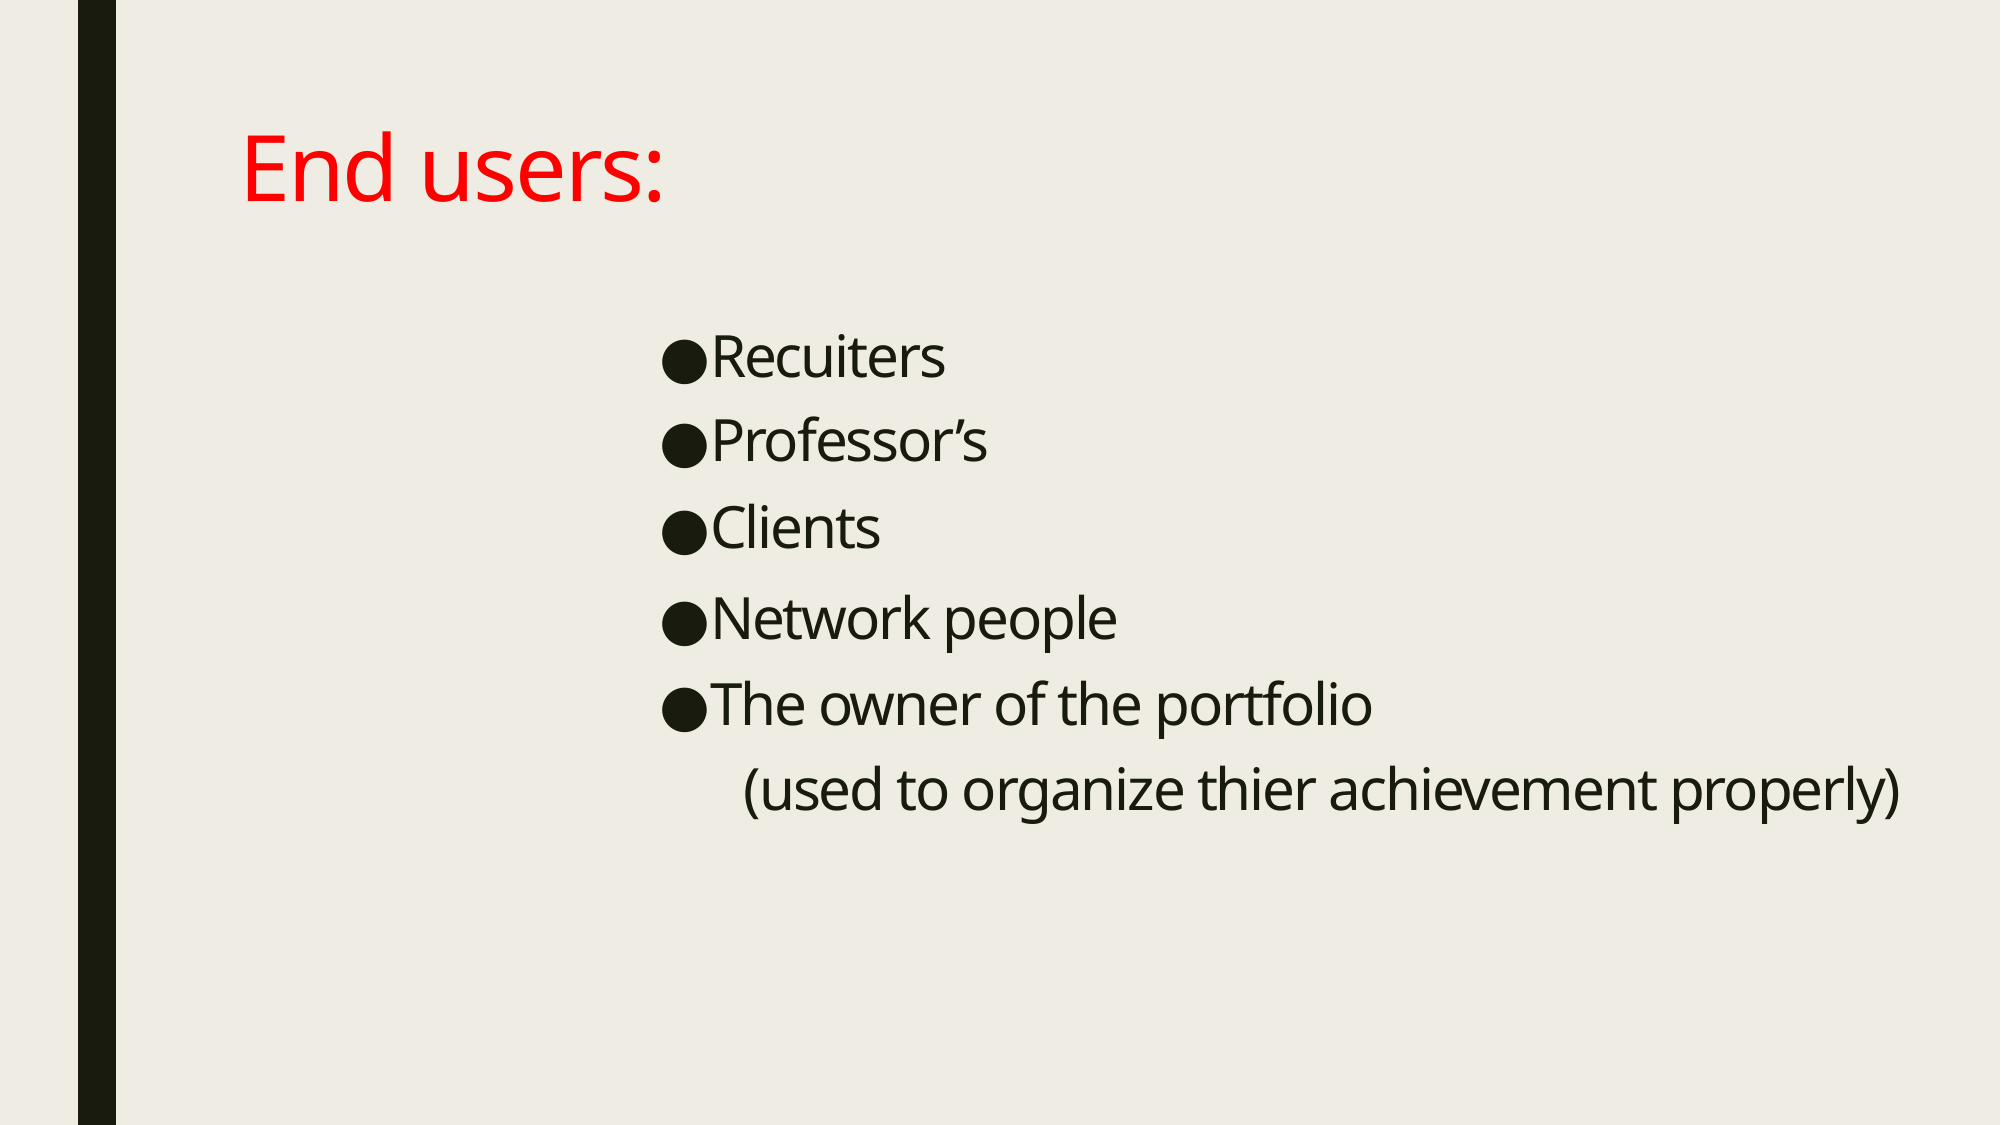

End users:
●Recuiters
●Professor’s
●Clients
●Network people
●The owner of the portfolio
(used to organize thier achievement properly)